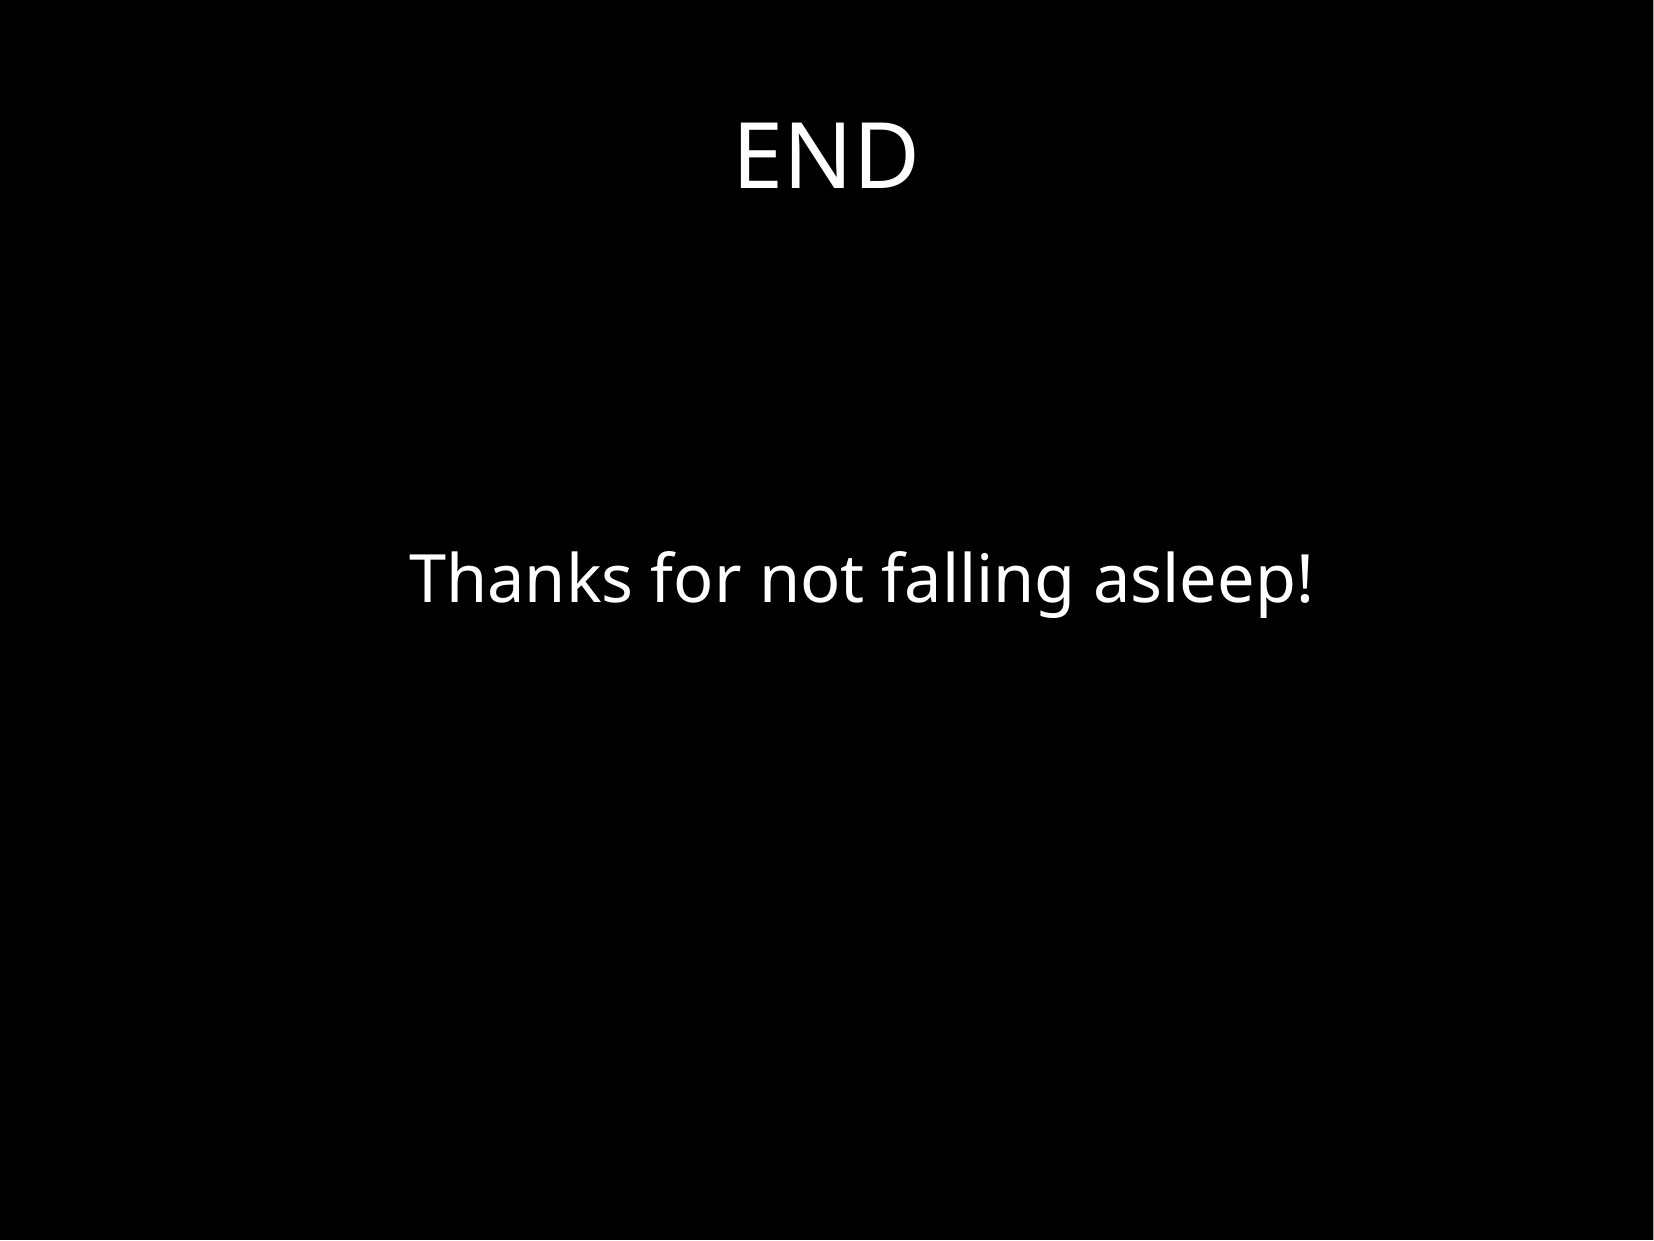

# END
Thanks for not falling asleep!